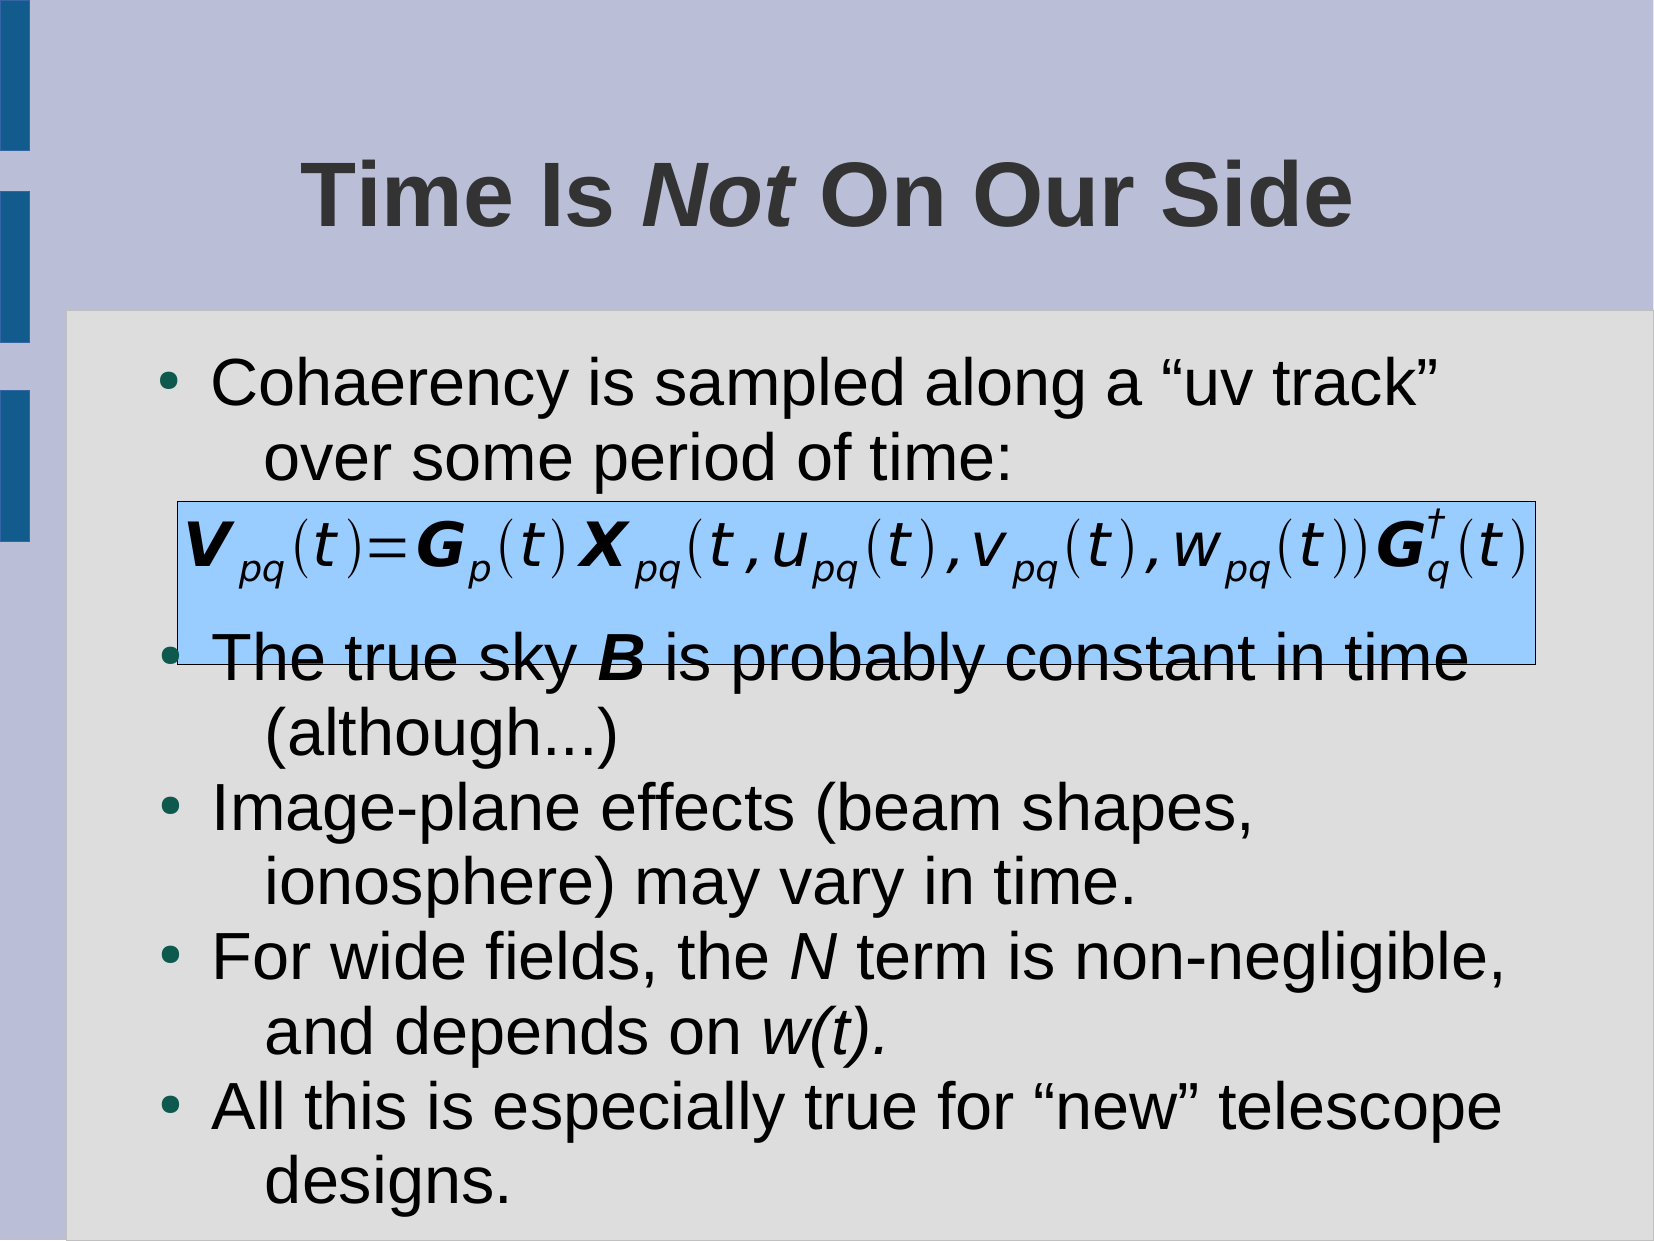

# Time Is Not On Our Side
Cohaerency is sampled along a “uv track” over some period of time:
The true sky B is probably constant in time (although...)
Image-plane effects (beam shapes, ionosphere) may vary in time.
For wide fields, the N term is non-negligible, and depends on w(t).
All this is especially true for “new” telescope designs.